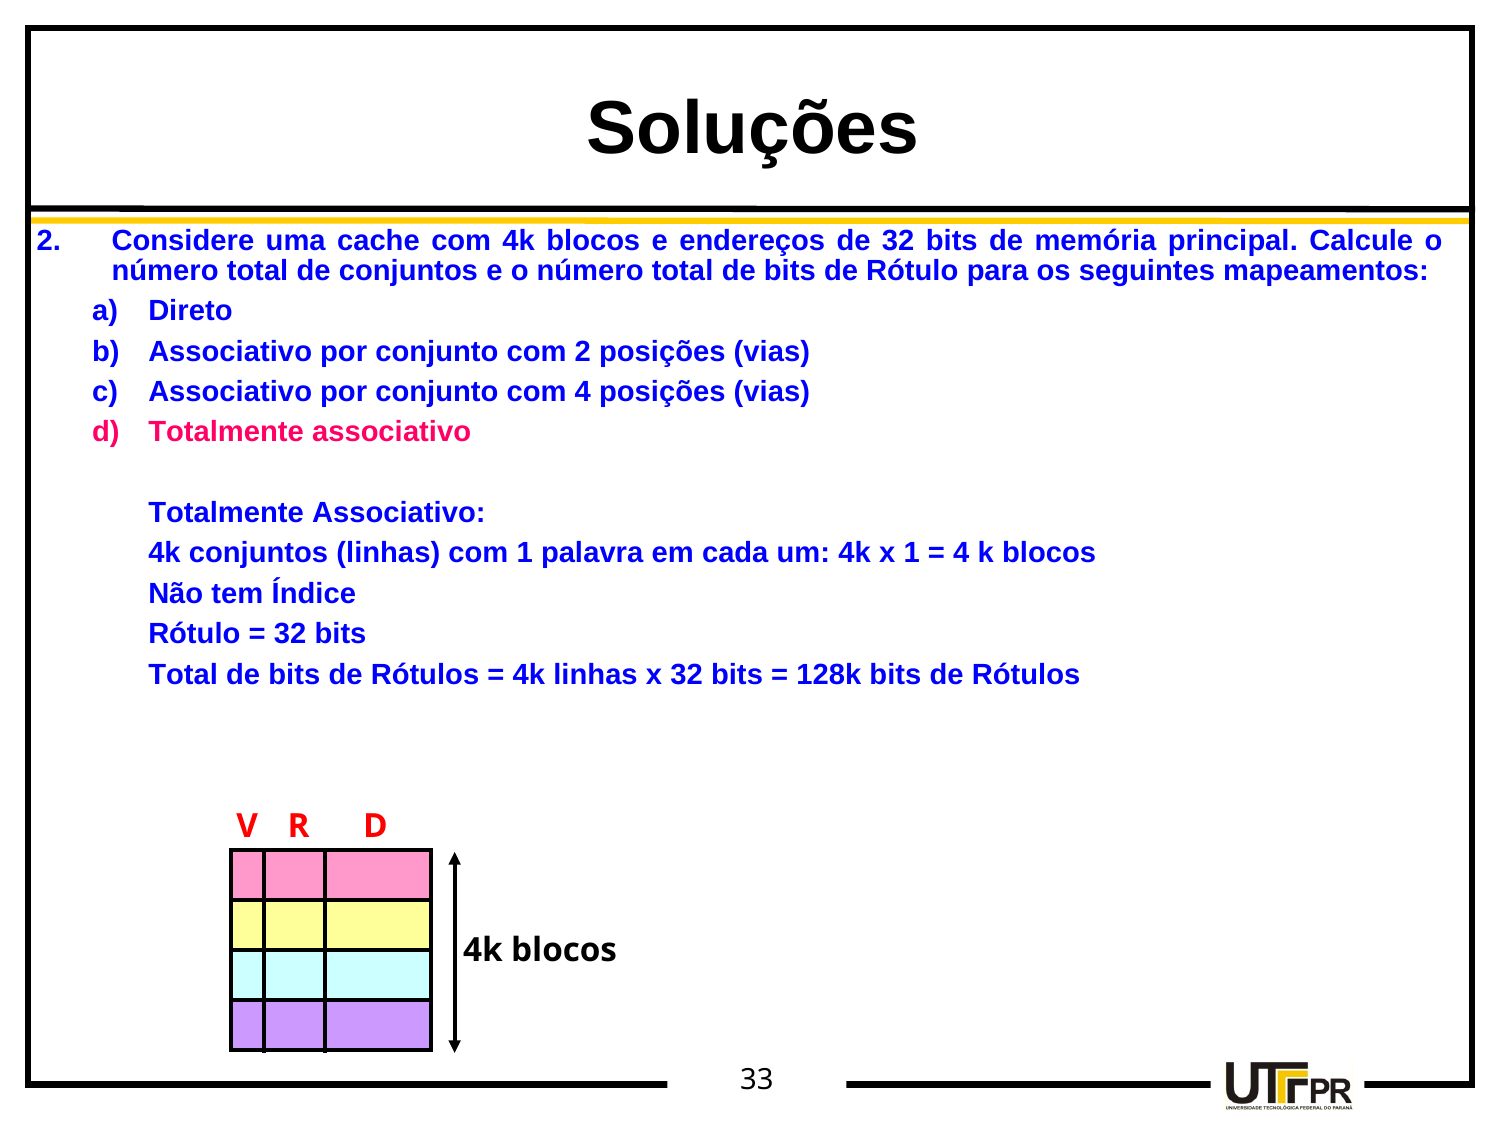

Soluções
# Considere uma cache com 4k blocos e endereços de 32 bits de memória principal. Calcule o número total de conjuntos e o número total de bits de Rótulo para os seguintes mapeamentos:
Direto
Associativo por conjunto com 2 posições (vias)
Associativo por conjunto com 4 posições (vias)
Totalmente associativo
Totalmente Associativo:
	4k conjuntos (linhas) com 1 palavra em cada um: 4k x 1 = 4 k blocos
	Não tem Índice
	Rótulo = 32 bits
	Total de bits de Rótulos = 4k linhas x 32 bits = 128k bits de Rótulos
V
R
D
4k blocos